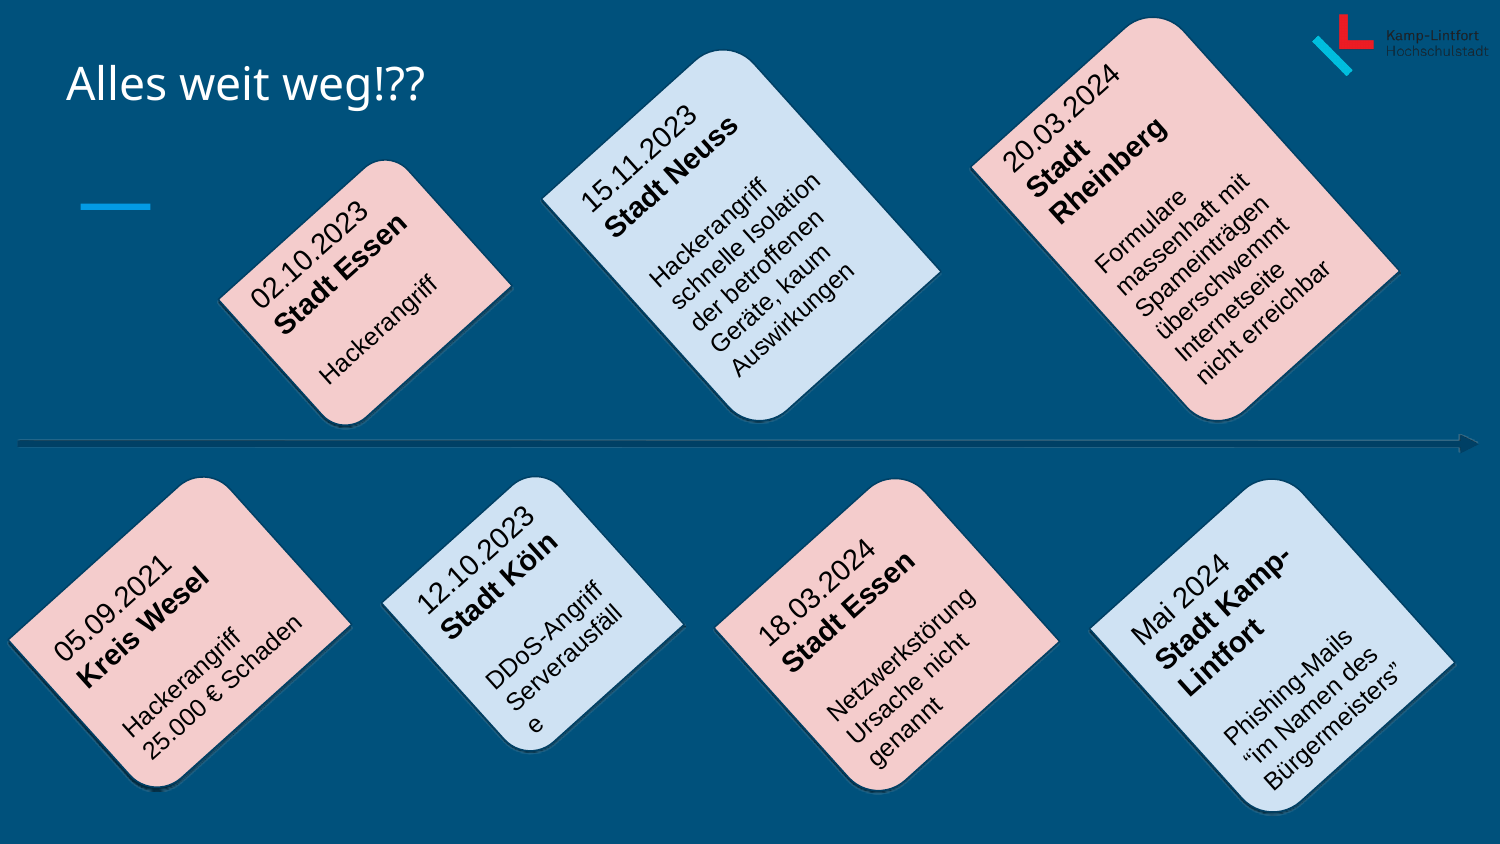

# Alles weit weg!??
20.03.2024
Stadt Rheinberg
Formulare massenhaft mit Spameinträgen überschwemmt
Internetseite nicht erreichbar
15.11.2023
Stadt Neuss
Hackerangriff
schnelle Isolation der betroffenen Geräte, kaum Auswirkungen
02.10.2023
Stadt Essen
Hackerangriff
12.10.2023
Stadt Köln
DDoS-Angriff
Serverausfälle
Mai 2024
Stadt Kamp-Lintfort
Phishing-Mails “im Namen des Bürgermeisters”
18.03.2024
Stadt Essen
Netzwerkstörung
Ursache nicht genannt
05.09.2021
Kreis Wesel
Hackerangriff
25.000 € Schaden